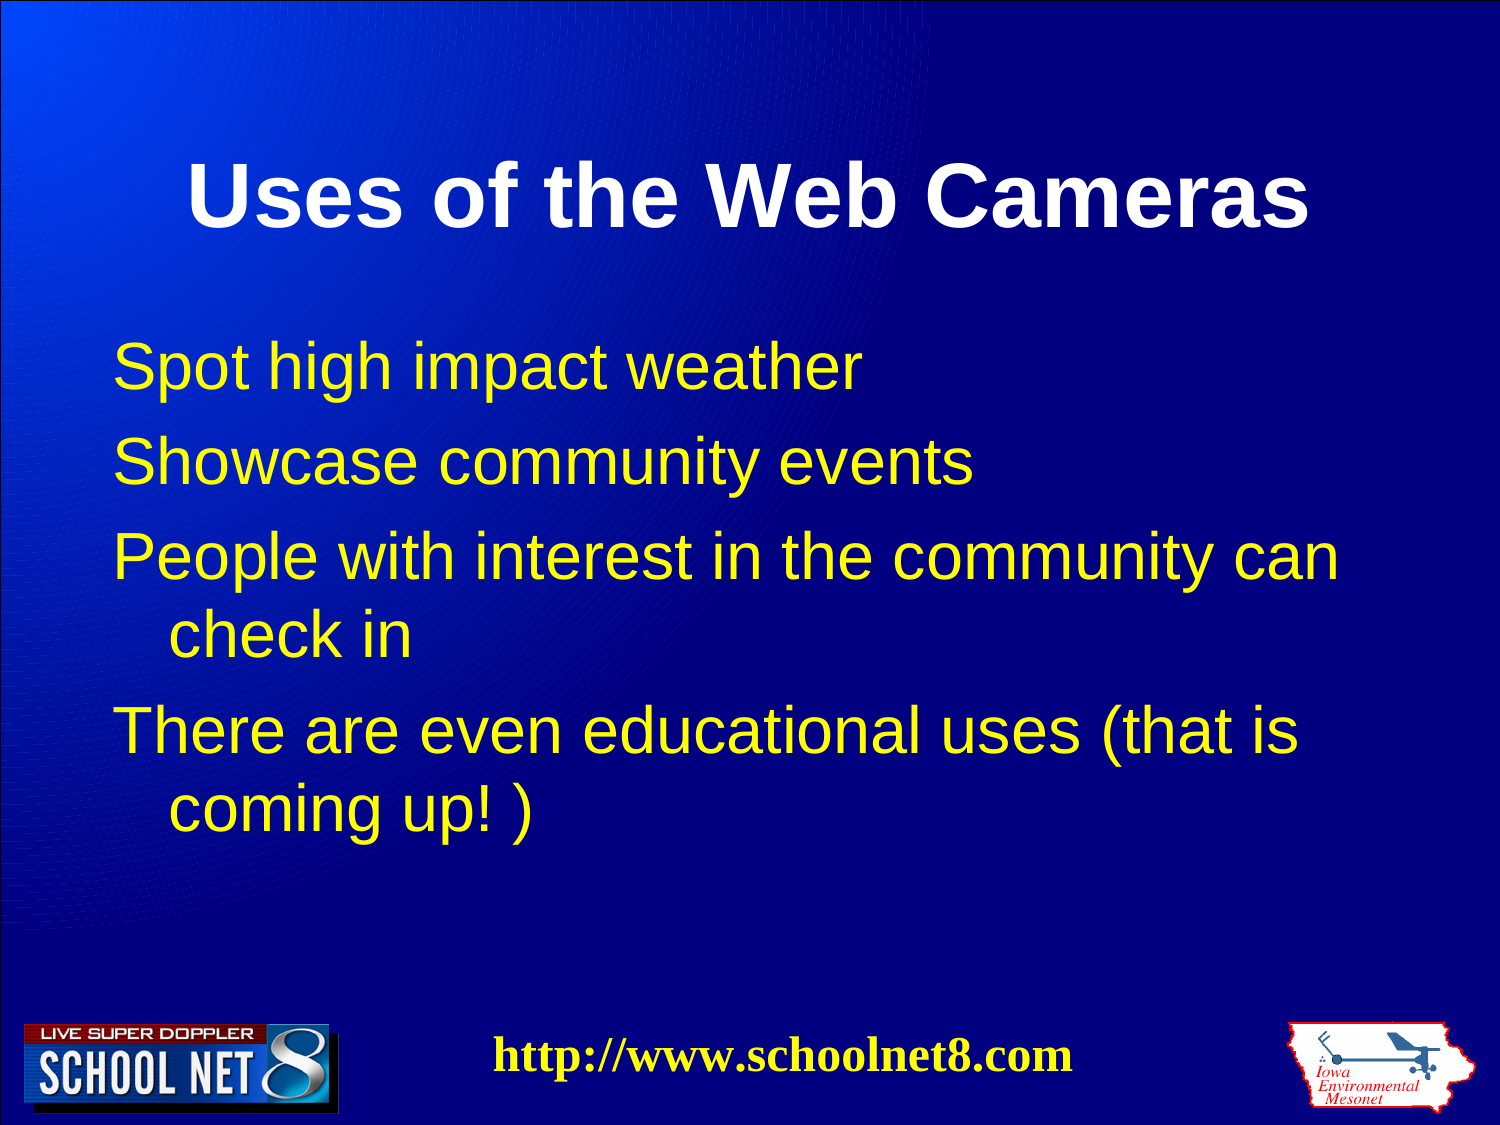

# Uses of the Web Cameras
Spot high impact weather
Showcase community events
People with interest in the community can check in
There are even educational uses (that is coming up! )